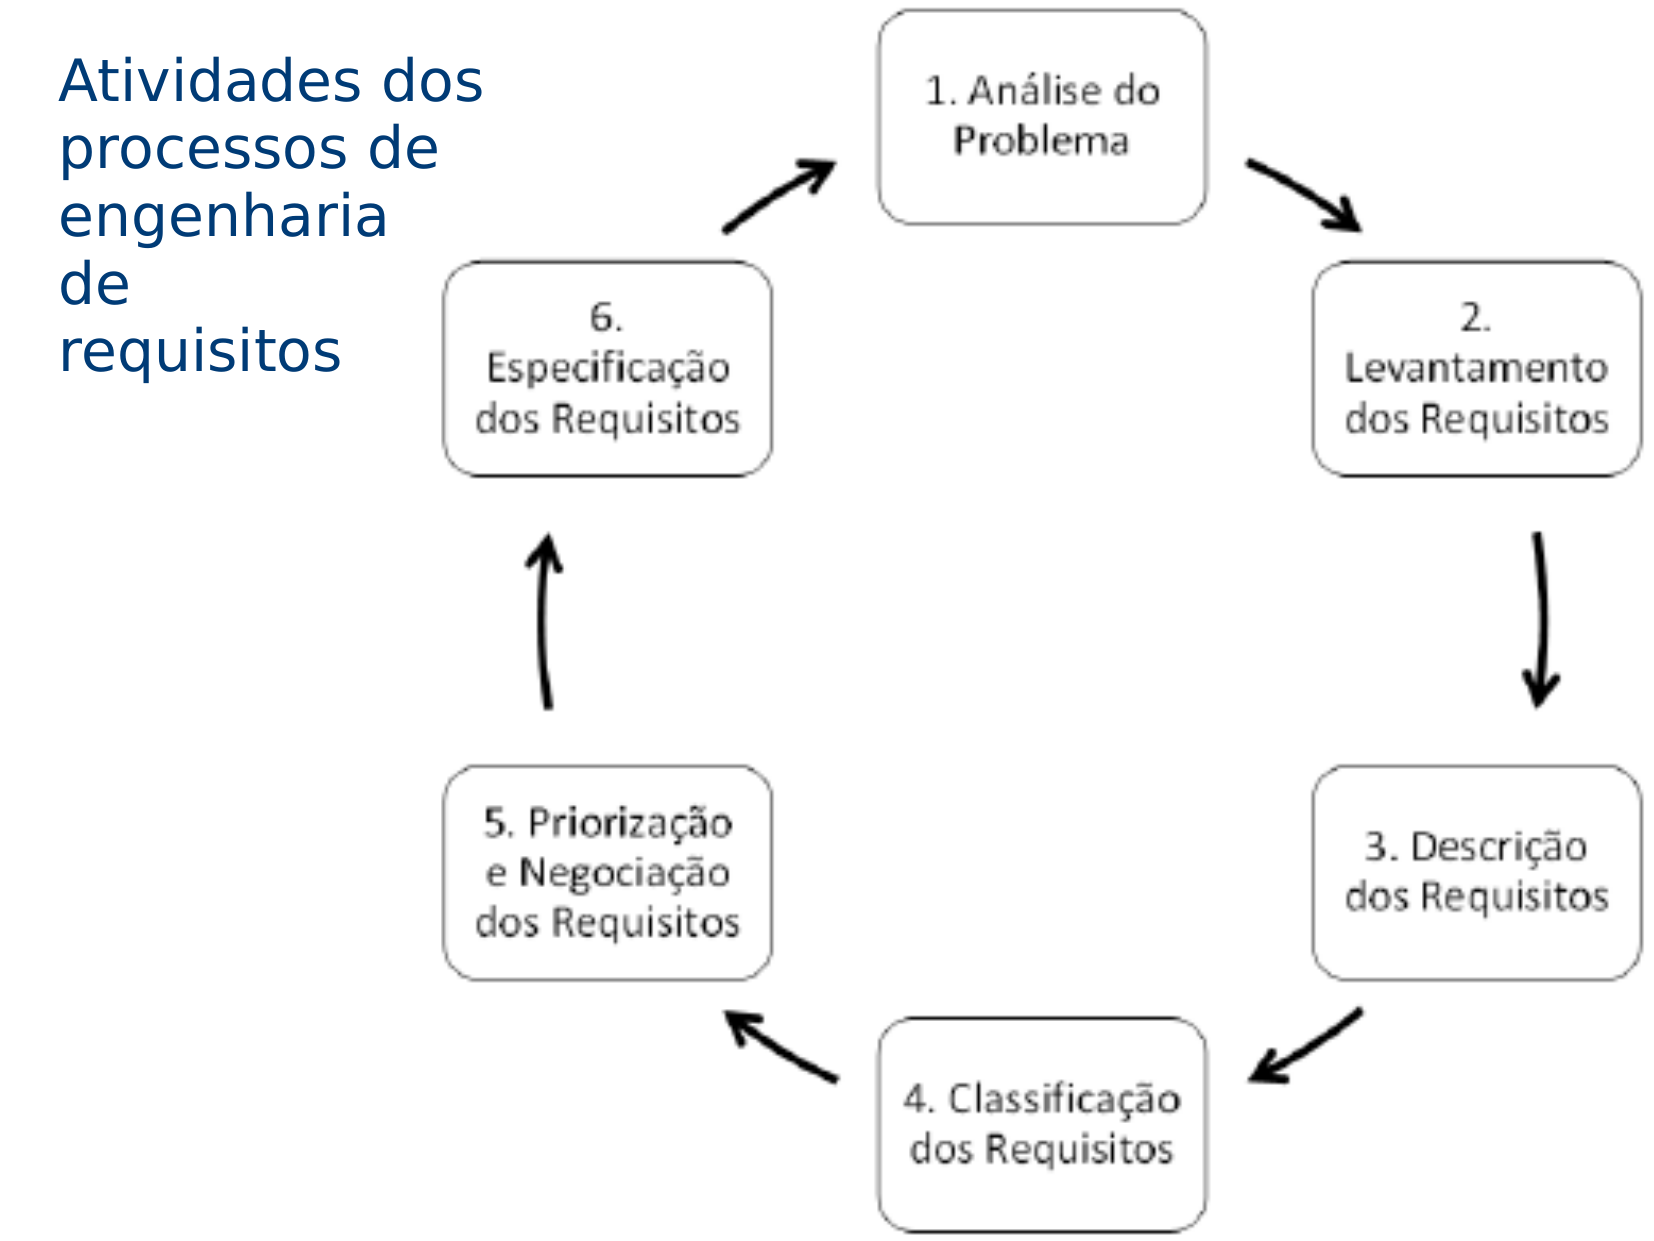

19
# Atividades dos processos de engenharia de requisitos